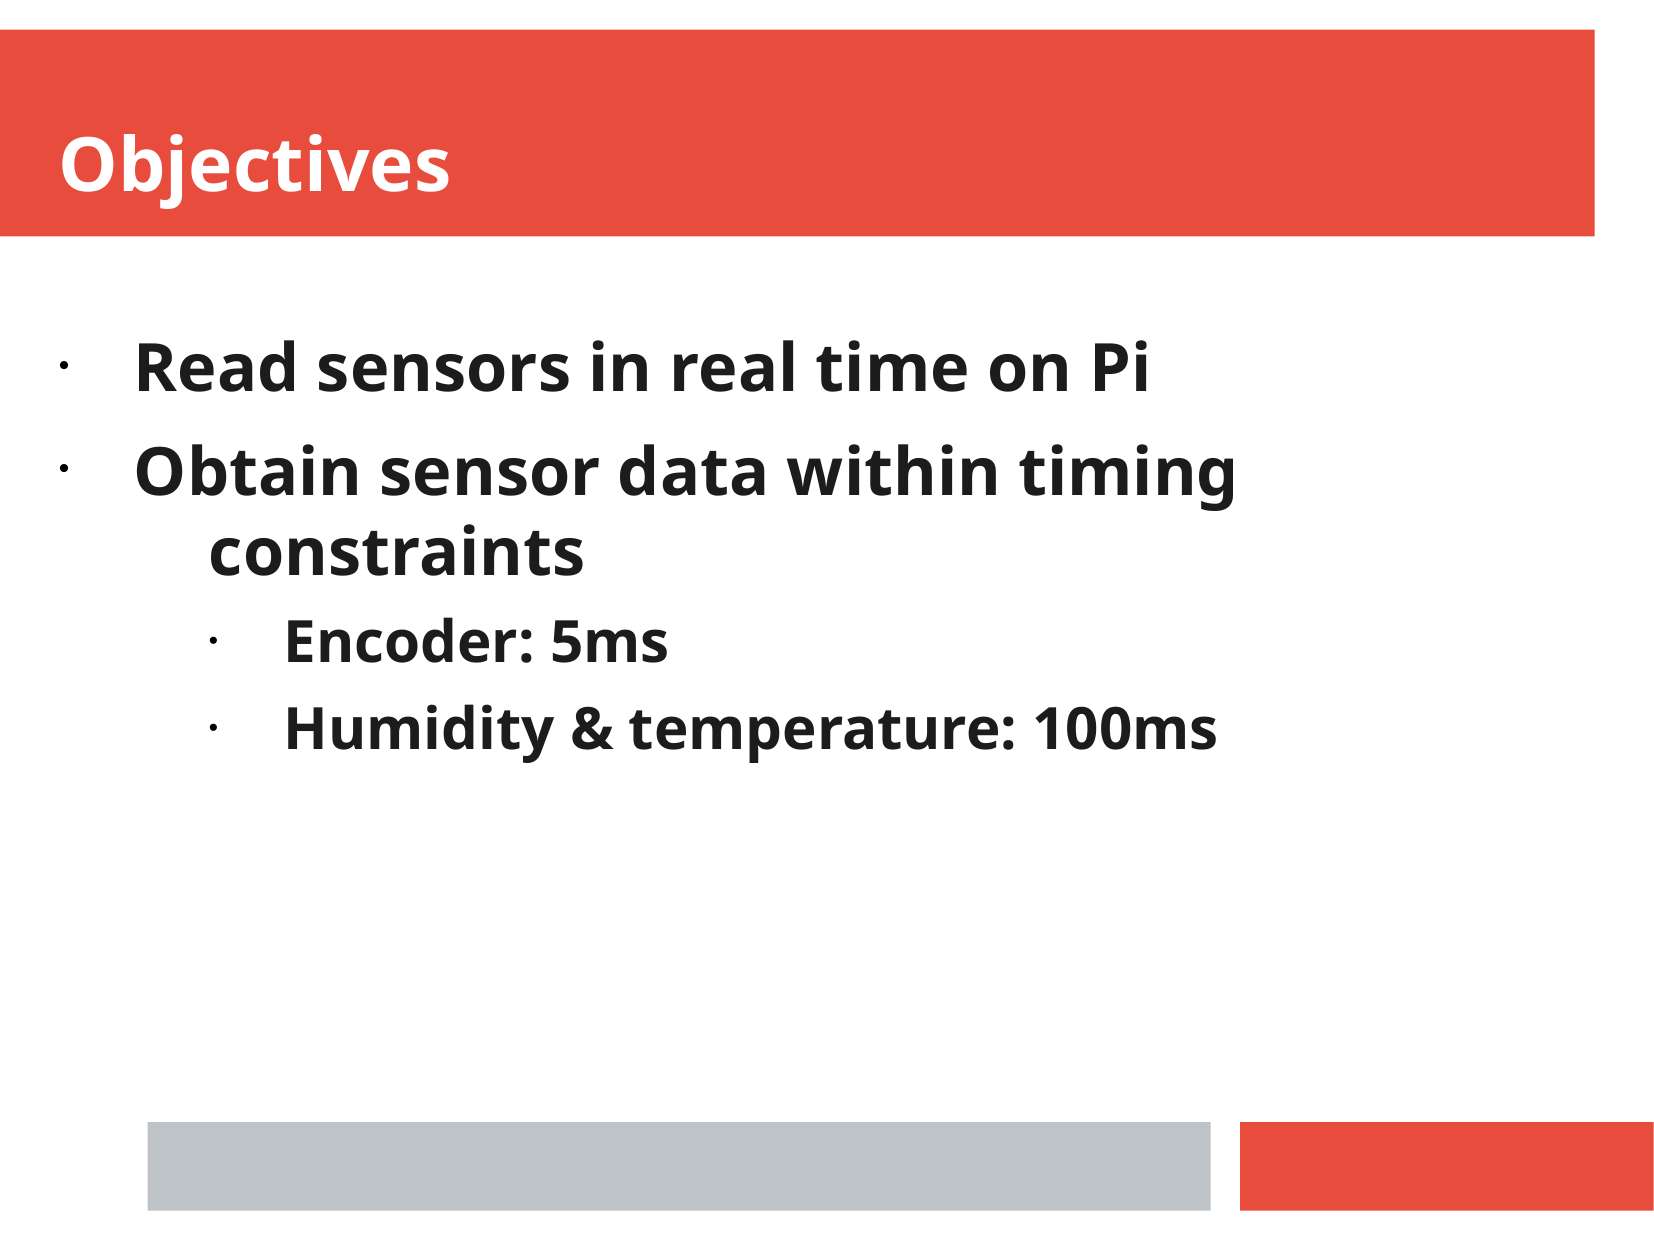

# Objectives
Read sensors in real time on Pi
Obtain sensor data within timing constraints
Encoder: 5ms
Humidity & temperature: 100ms